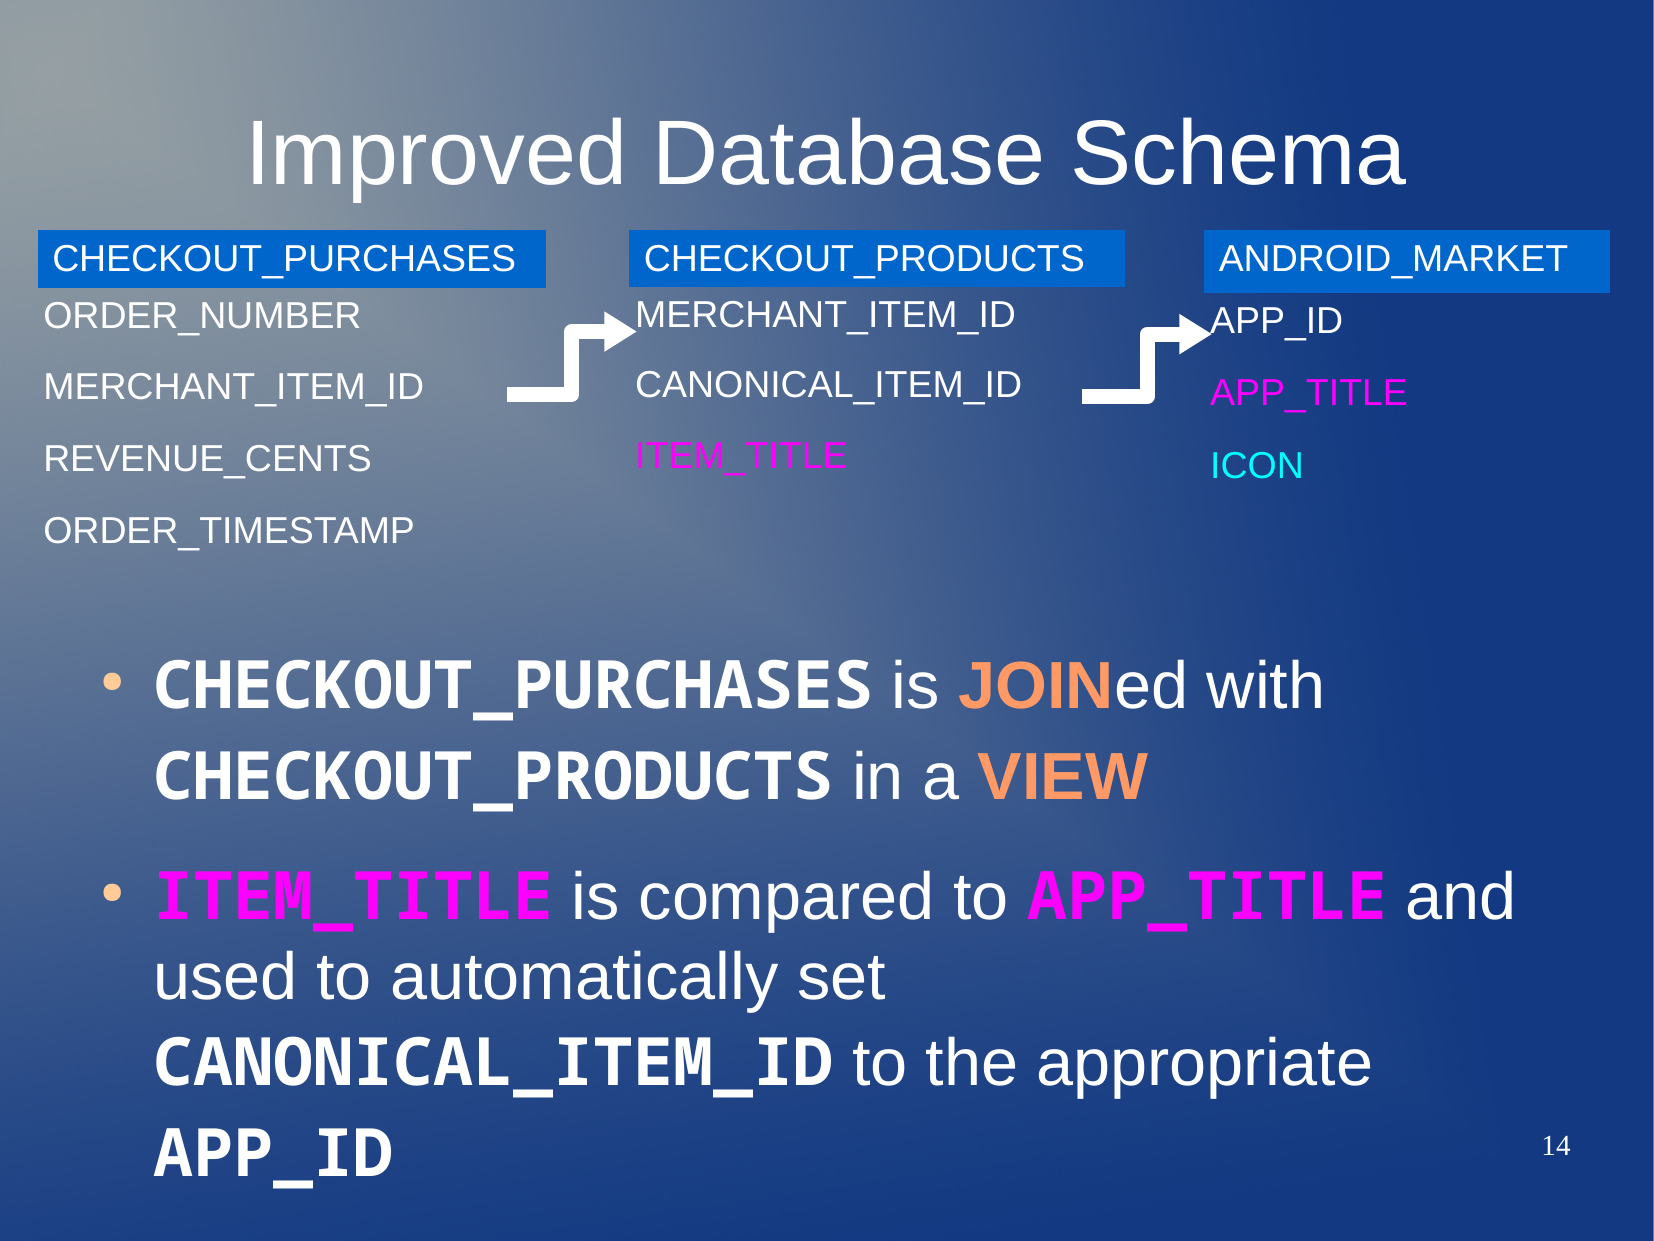

# Improved Database Schema
| CHECKOUT\_PURCHASES |
| --- |
| ORDER\_NUMBER |
| MERCHANT\_ITEM\_ID |
| REVENUE\_CENTS |
| ORDER\_TIMESTAMP |
| CHECKOUT\_PRODUCTS |
| --- |
| MERCHANT\_ITEM\_ID |
| CANONICAL\_ITEM\_ID |
| ITEM\_TITLE |
| ANDROID\_MARKET |
| --- |
| APP\_ID |
| APP\_TITLE |
| ICON |
CHECKOUT_PURCHASES is JOINed with CHECKOUT_PRODUCTS in a VIEW
ITEM_TITLE is compared to APP_TITLE and used to automatically set CANONICAL_ITEM_ID to the appropriate APP_ID
14